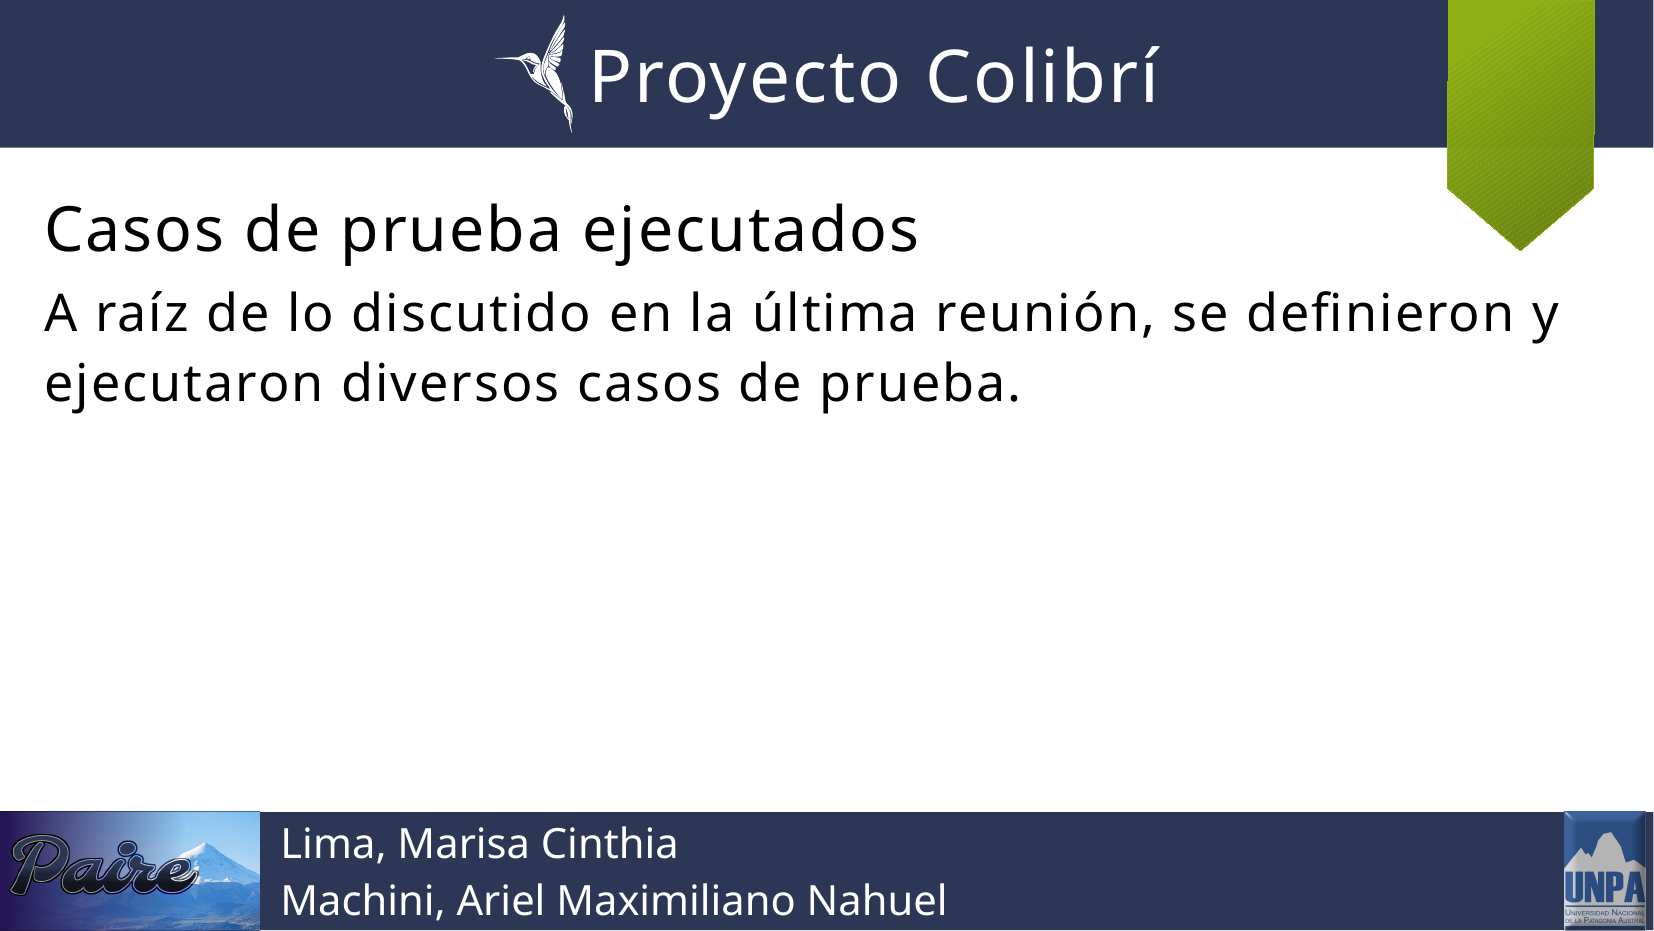

Proyecto Colibrí
Casos de prueba ejecutados
A raíz de lo discutido en la última reunión, se definieron y ejecutaron diversos casos de prueba.
Lima, Marisa Cinthia
Machini, Ariel Maximiliano Nahuel